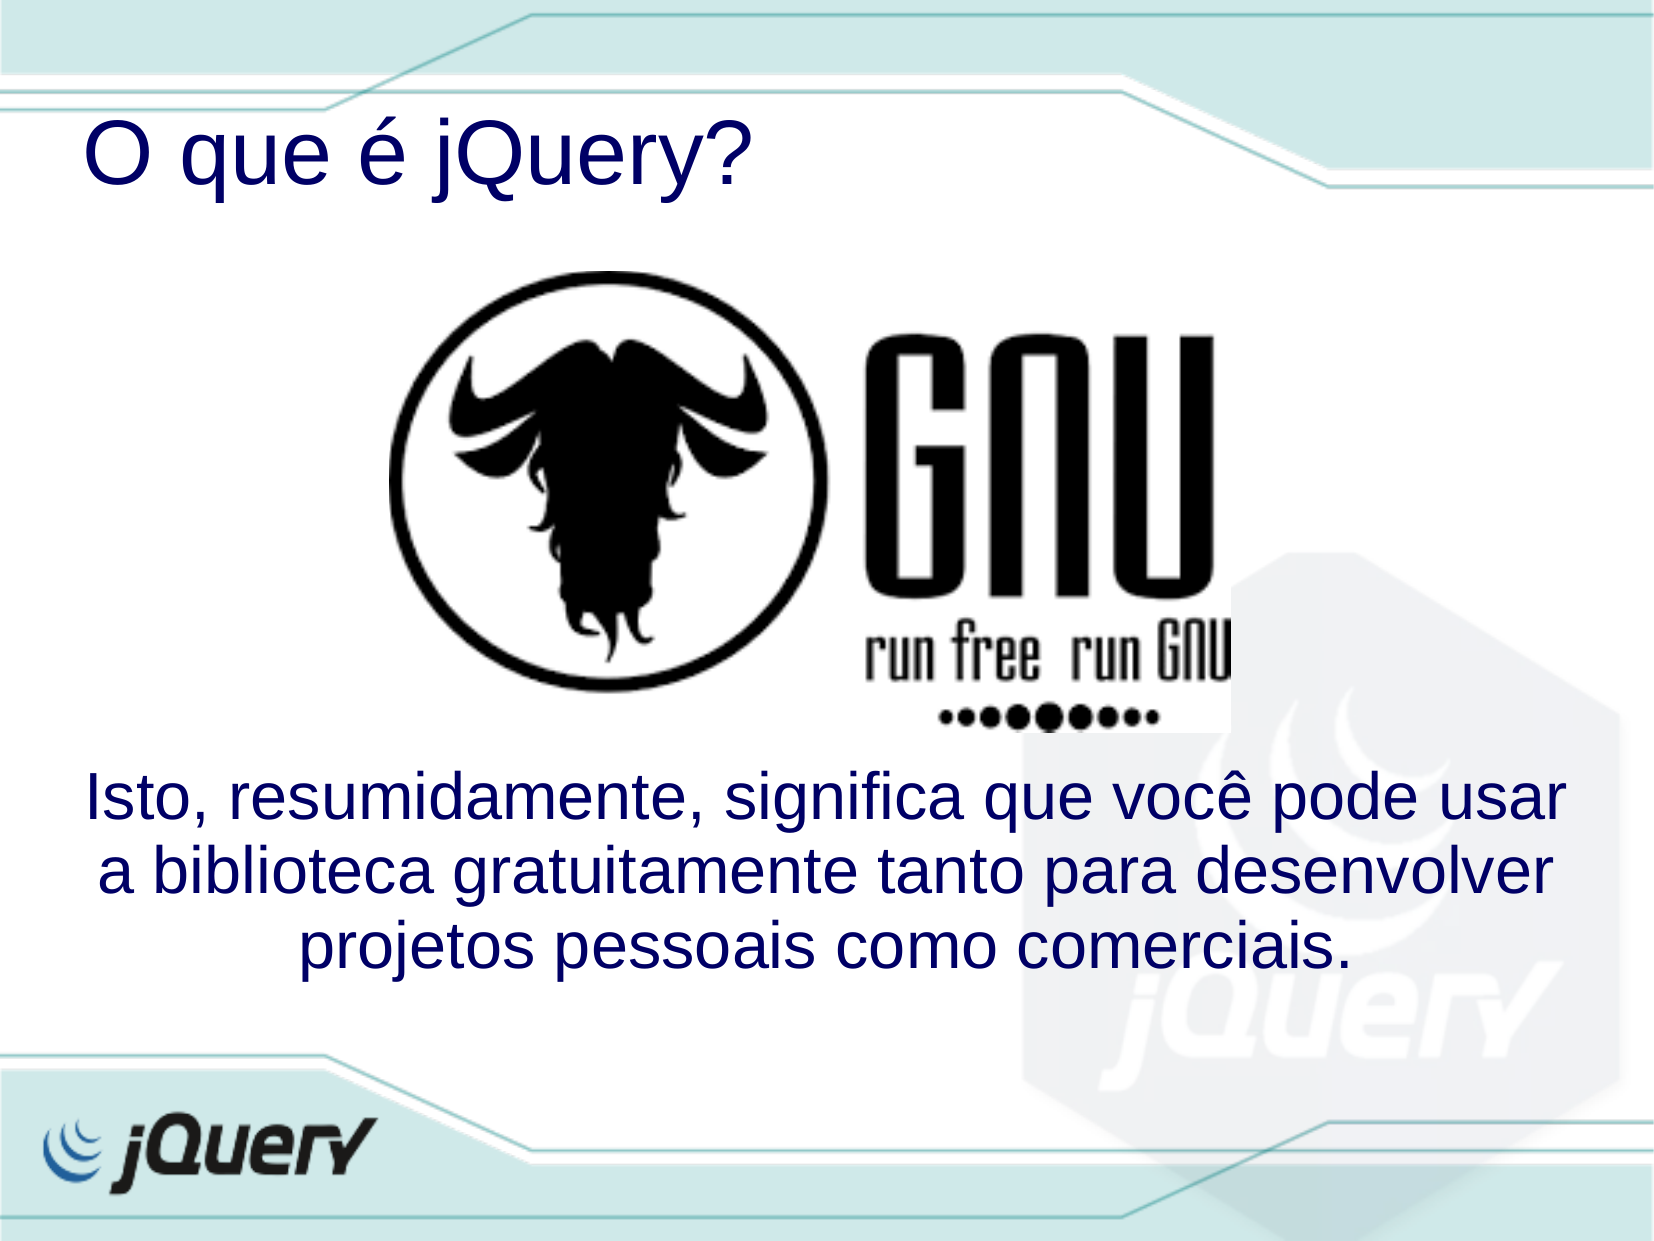

# O que é jQuery?
Isto, resumidamente, significa que você pode usar a biblioteca gratuitamente tanto para desenvolver projetos pessoais como comerciais.